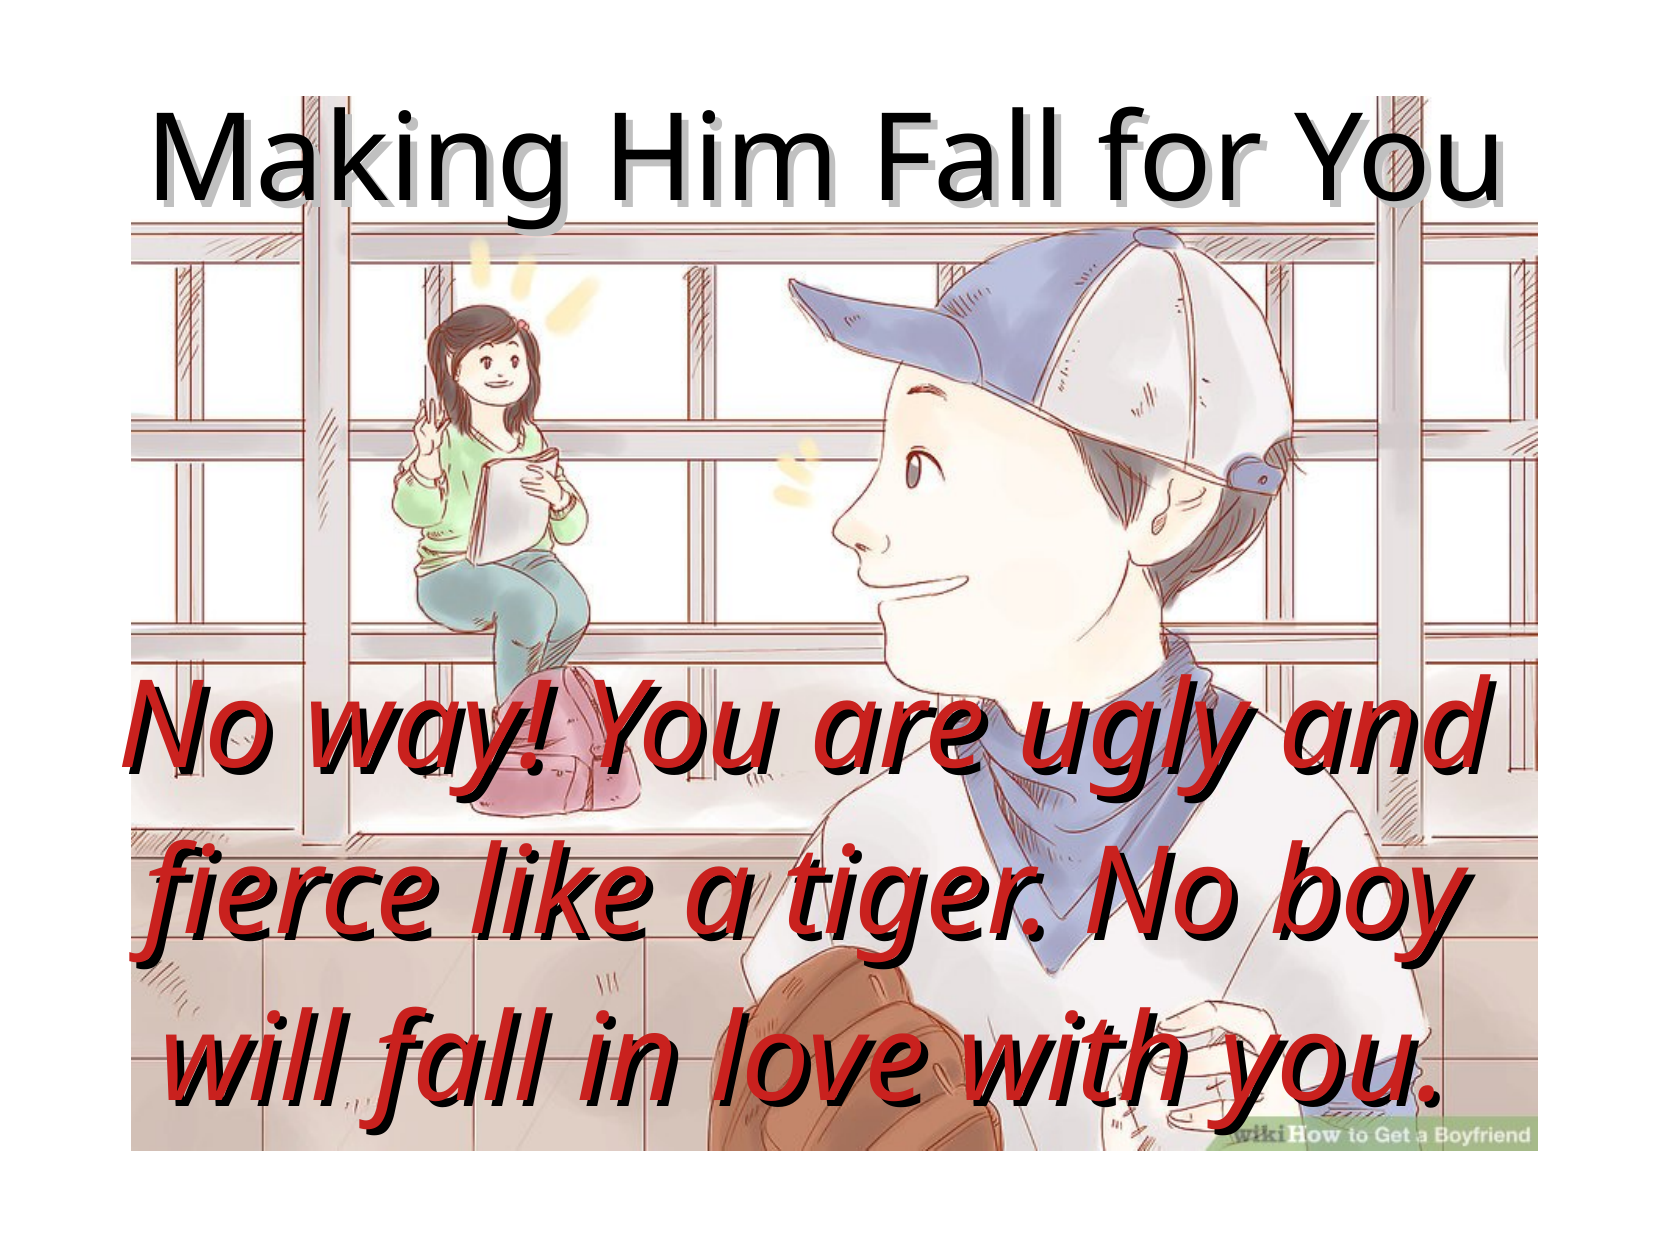

# Making Him Fall for You
No way! You are ugly and fierce like a tiger. No boy will fall in love with you.